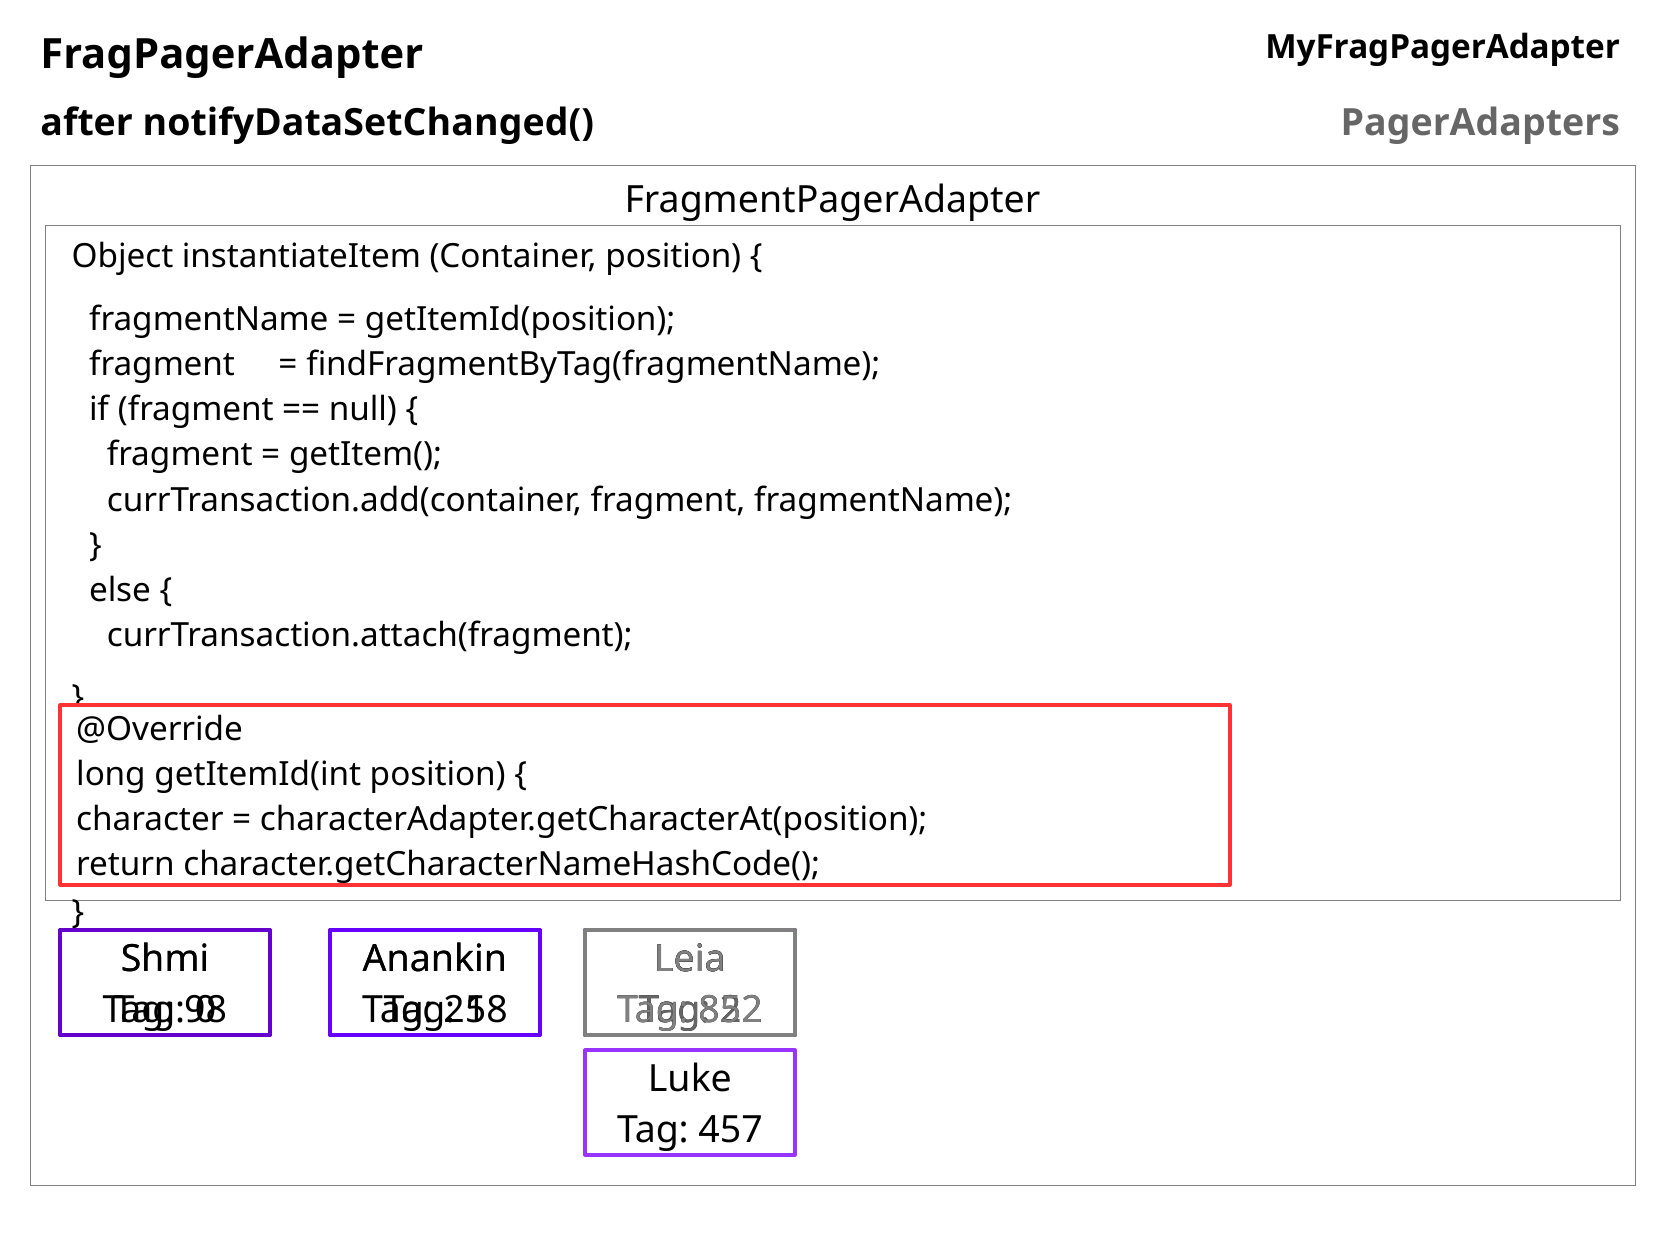

| FragPagerAdapter | MyFragPagerAdapter |
| --- | --- |
| after notifyDataSetChanged() | PagerAdapters |
MyPlainPagerAdapter - activity_main.xml
FragmentPagerAdapter
Object instantiateItem (Container, position) {
 fragmentName = getItemId(position);
 fragment = findFragmentByTag(fragmentName);
 if (fragment == null) {
 fragment = getItem();
 currTransaction.add(container, fragment, fragmentName);
 }
 else {
 currTransaction.attach(fragment);
}
long getItemId(int position) {
 return position;
}
@Override
long getItemId(int position) {
character = characterAdapter.getCharacterAt(position);
return character.getCharacterNameHashCode();
Shmi
Tag: 0
Shmi
Tag: 98
Anankin
Tag: 1
Anankin
Tag: 258
Leia
Tag: 2
Leia
Tag: 2
Leia
Tag: 852
Leia
Tag: 852
Luke
Tag: 457